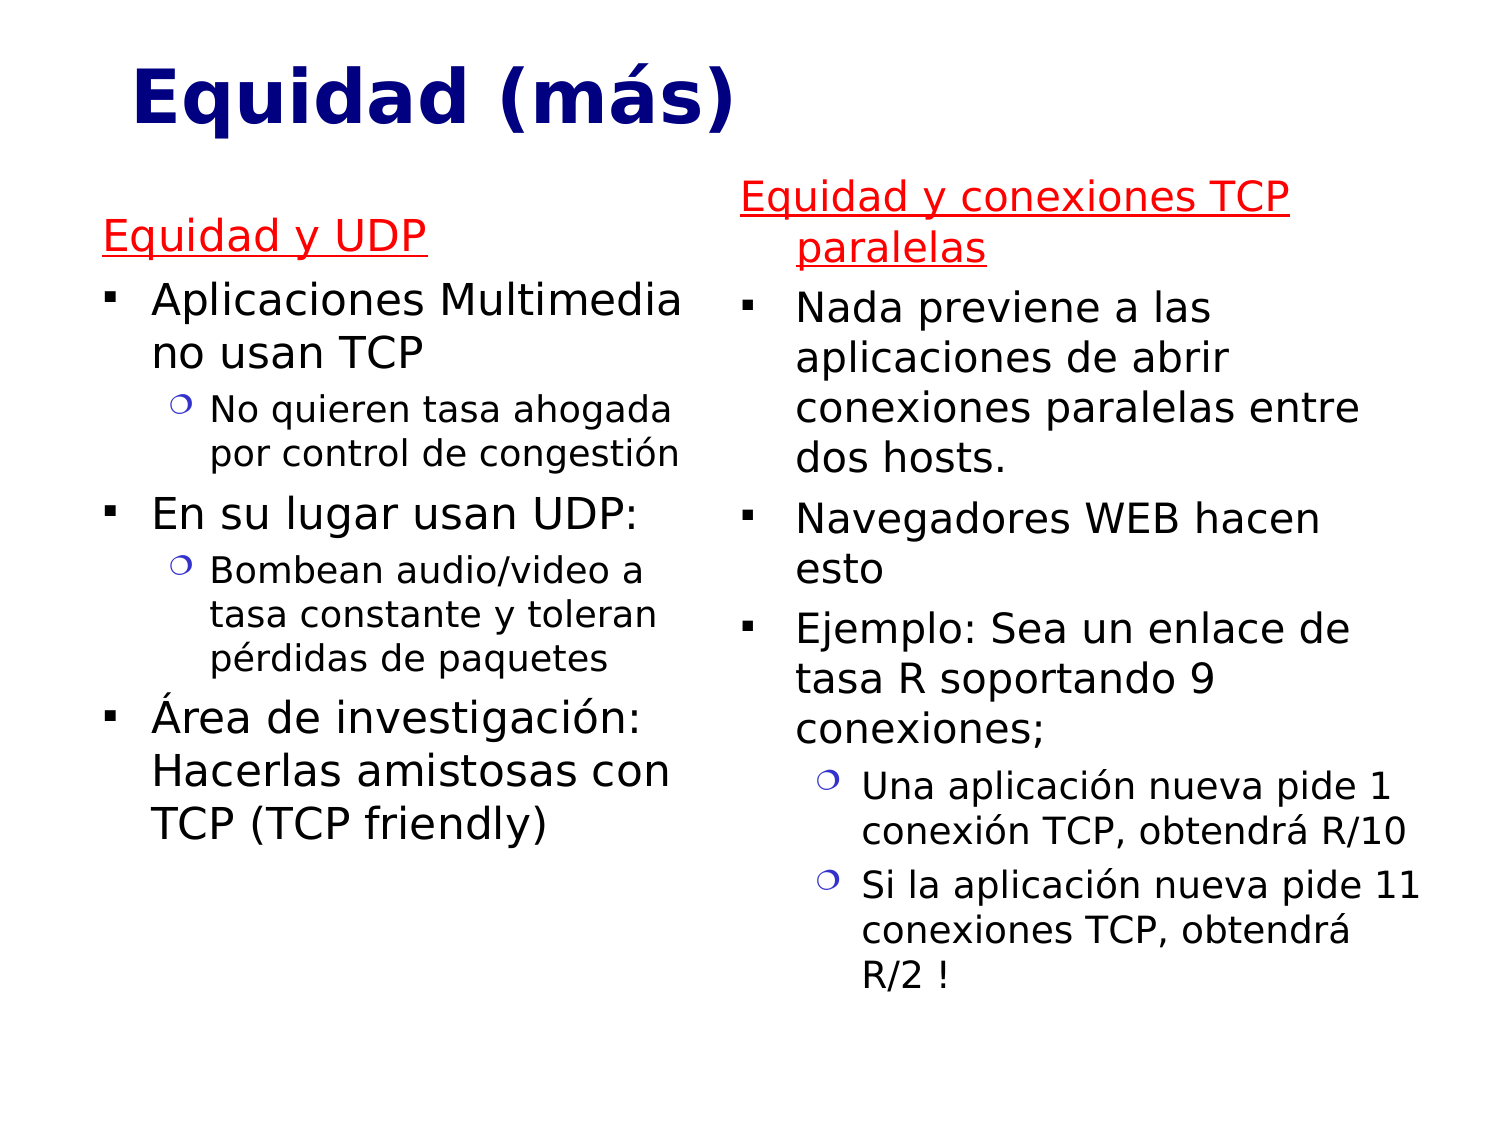

# Equidad (más)
Equidad y conexiones TCP paralelas
Nada previene a las aplicaciones de abrir conexiones paralelas entre dos hosts.
Navegadores WEB hacen esto
Ejemplo: Sea un enlace de tasa R soportando 9 conexiones;
Una aplicación nueva pide 1 conexión TCP, obtendrá R/10
Si la aplicación nueva pide 11 conexiones TCP, obtendrá R/2 !
Equidad y UDP
Aplicaciones Multimedia no usan TCP
No quieren tasa ahogada por control de congestión
En su lugar usan UDP:
Bombean audio/video a tasa constante y toleran pérdidas de paquetes
Área de investigación: Hacerlas amistosas con TCP (TCP friendly)